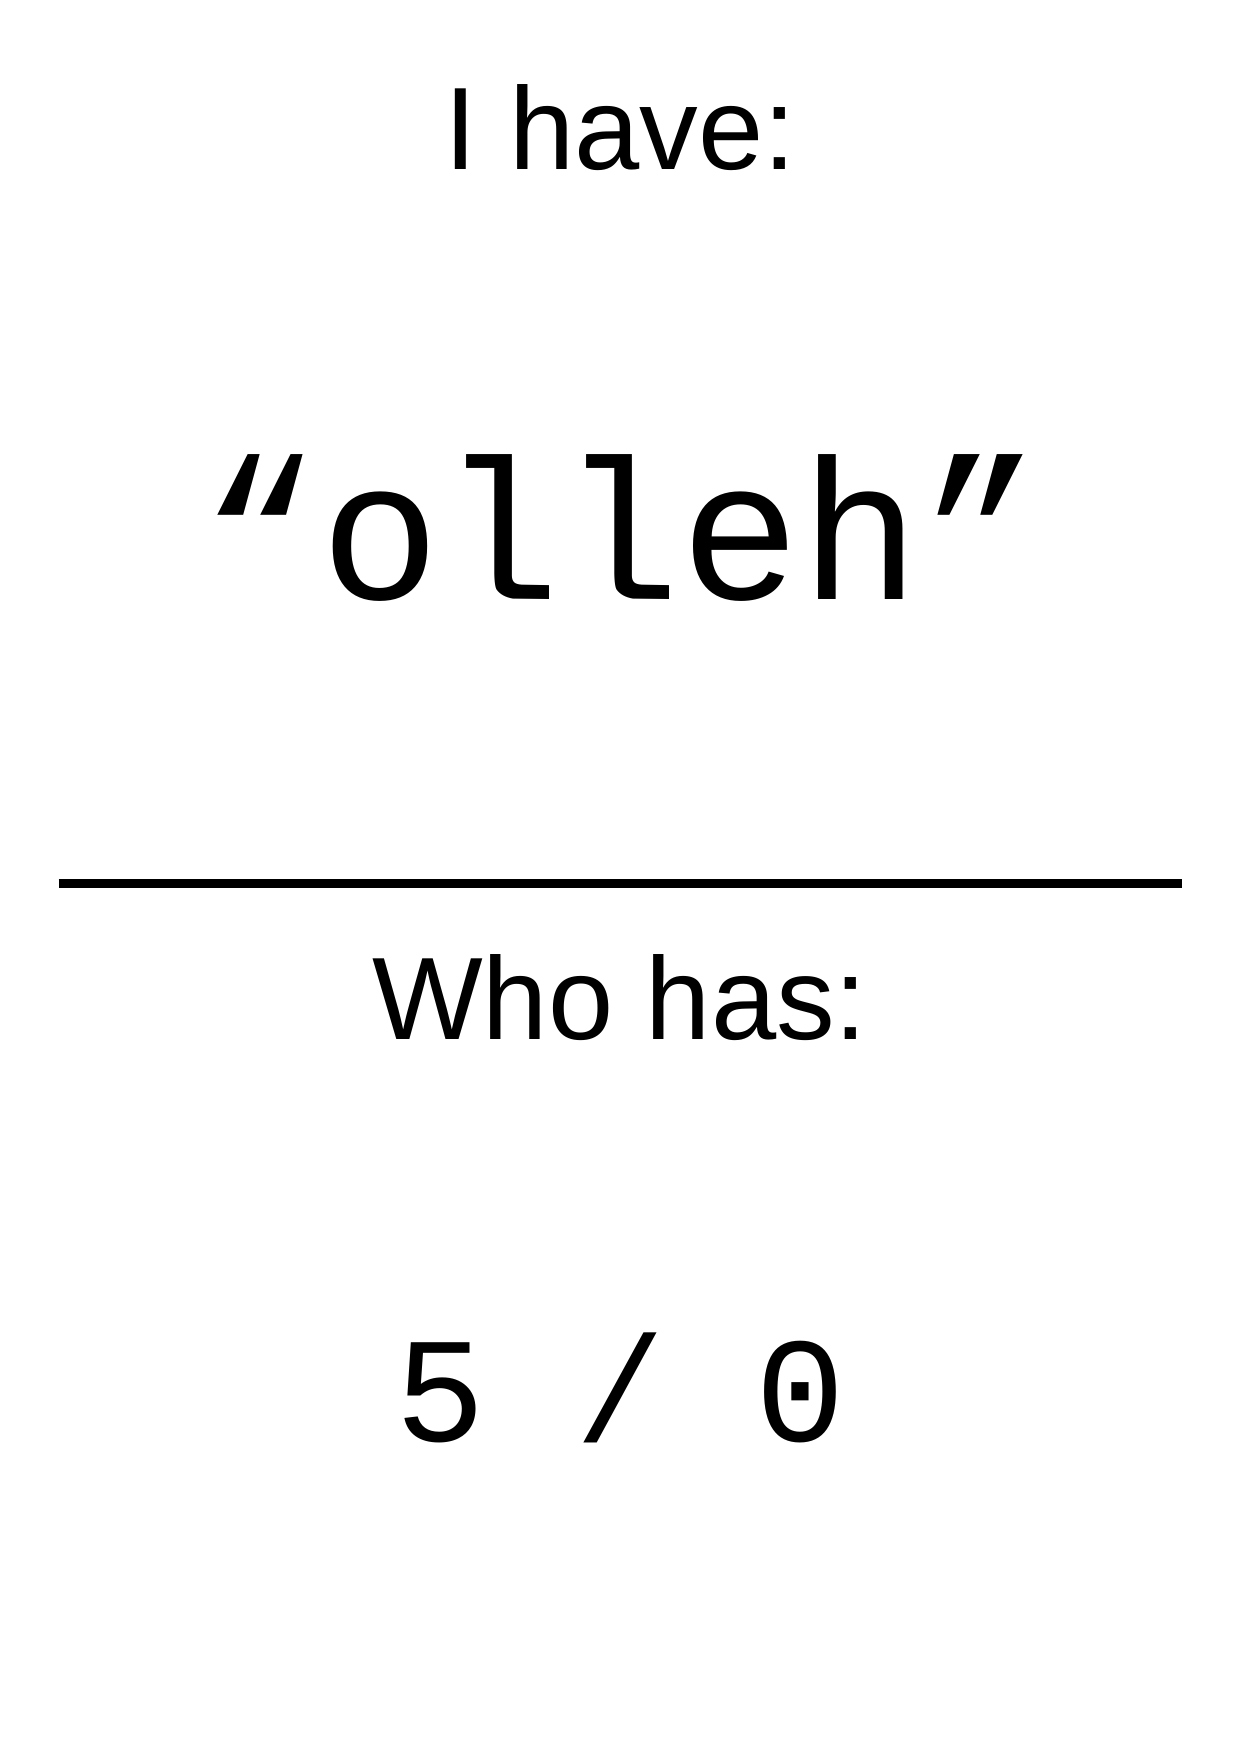

# I have:
“olleh”
Who has:
5 / 0